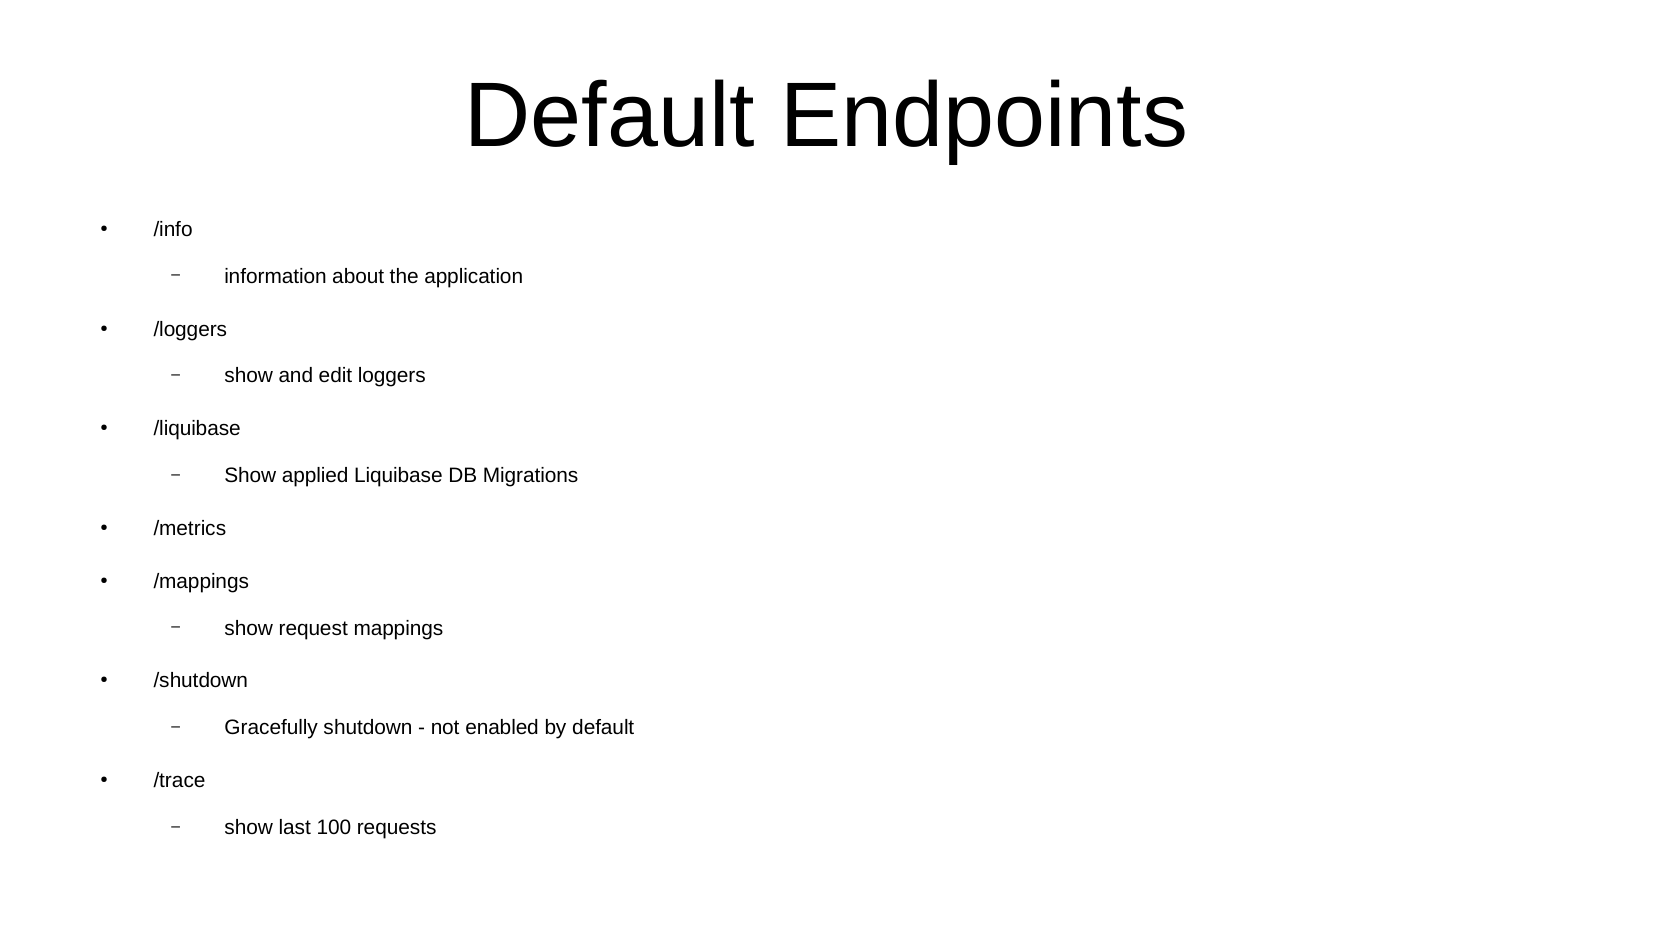

# Default Endpoints
/info
information about the application
/loggers
show and edit loggers
/liquibase
Show applied Liquibase DB Migrations
/metrics
/mappings
show request mappings
/shutdown
Gracefully shutdown - not enabled by default
/trace
show last 100 requests